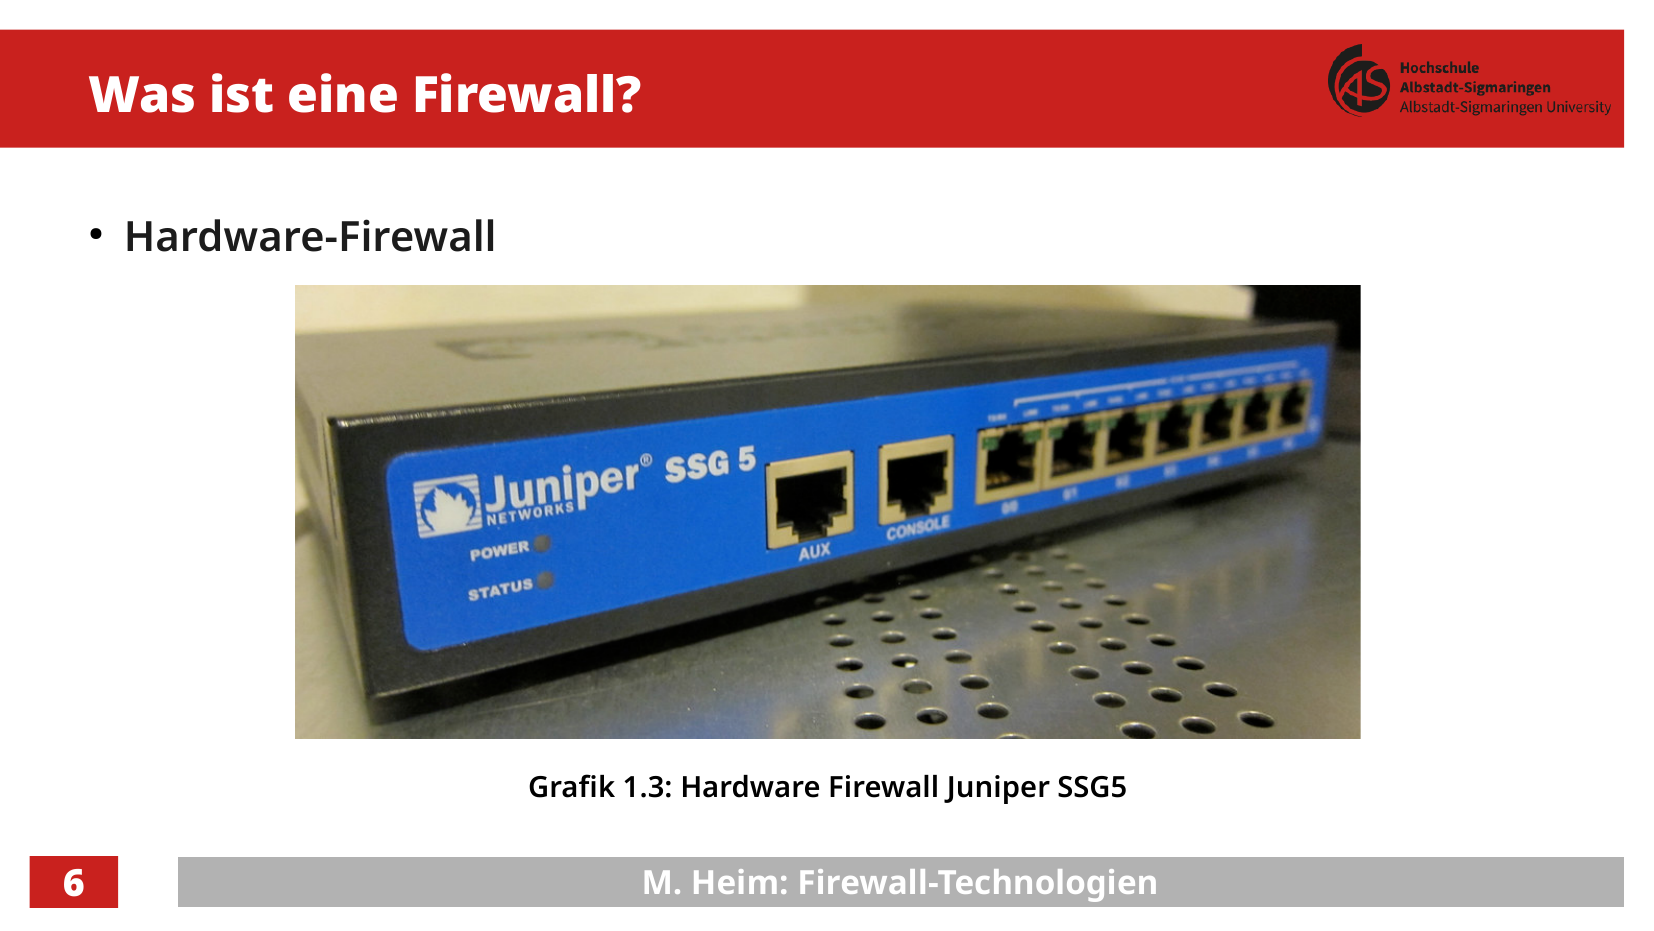

# Was ist eine Firewall?
Hardware-Firewall
Grafik 1.3: Hardware Firewall Juniper SSG5
6